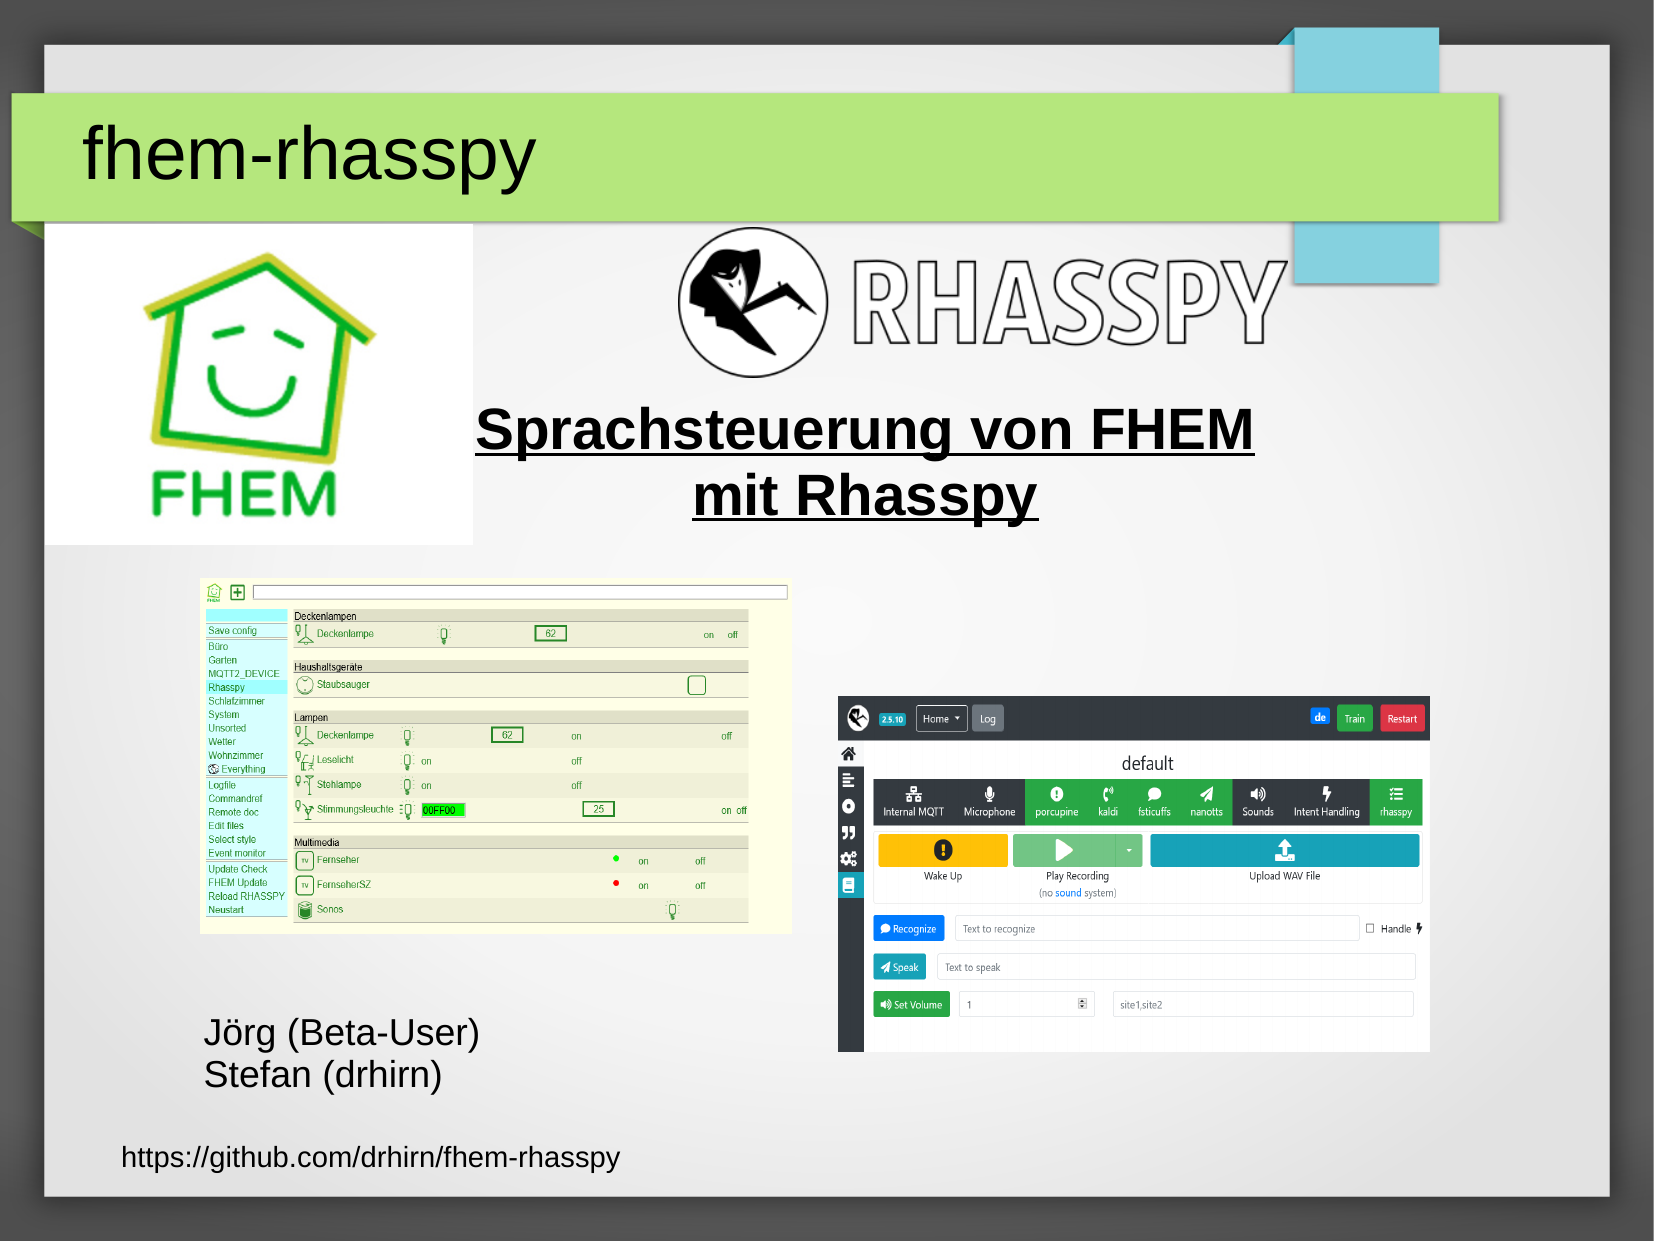

# fhem-rhasspy
Sprachsteuerung von FHEM
mit Rhasspy
Jörg (Beta-User)
Stefan (drhirn)
https://github.com/drhirn/fhem-rhasspy